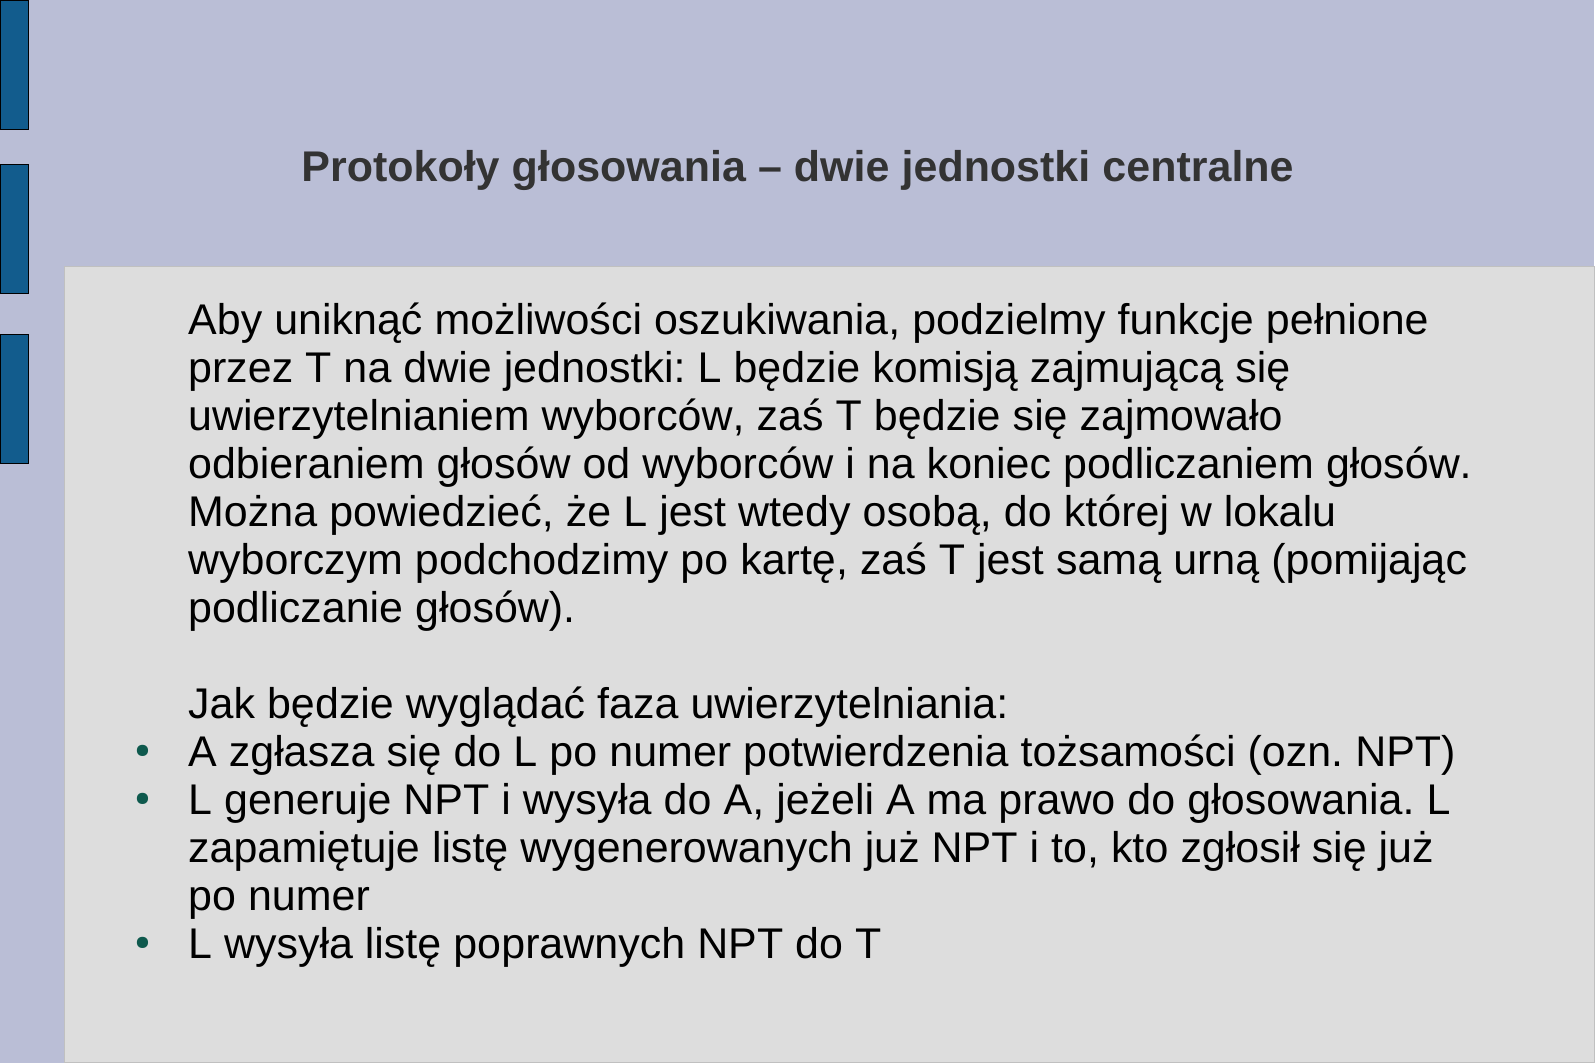

# Protokoły głosowania – dwie jednostki centralne
Aby uniknąć możliwości oszukiwania, podzielmy funkcje pełnione przez T na dwie jednostki: L będzie komisją zajmującą się uwierzytelnianiem wyborców, zaś T będzie się zajmowało odbieraniem głosów od wyborców i na koniec podliczaniem głosów. Można powiedzieć, że L jest wtedy osobą, do której w lokalu wyborczym podchodzimy po kartę, zaś T jest samą urną (pomijając podliczanie głosów).
Jak będzie wyglądać faza uwierzytelniania:
A zgłasza się do L po numer potwierdzenia tożsamości (ozn. NPT)
L generuje NPT i wysyła do A, jeżeli A ma prawo do głosowania. L zapamiętuje listę wygenerowanych już NPT i to, kto zgłosił się już po numer
L wysyła listę poprawnych NPT do T